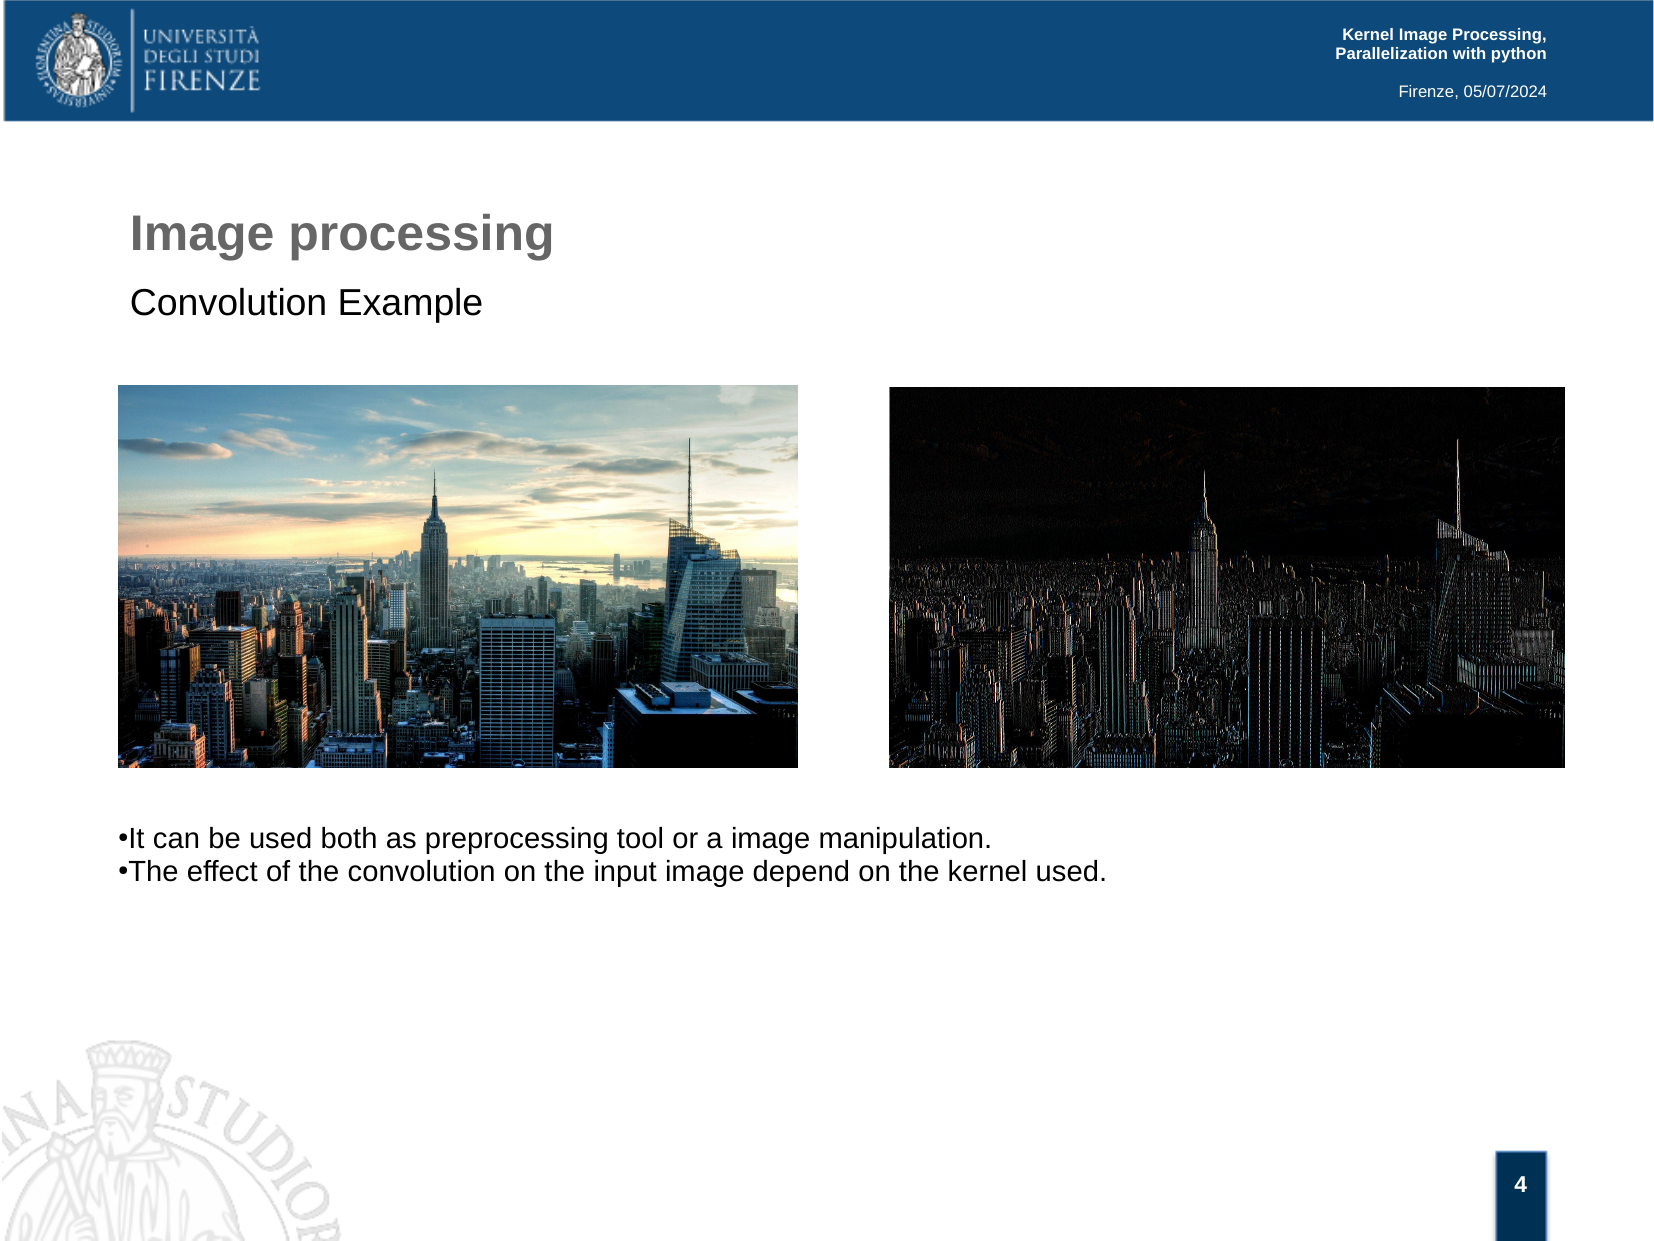

Kernel Image Processing,
Parallelization with python
Firenze, 05/07/2024
Image processing
Convolution Example
It can be used both as preprocessing tool or a image manipulation.
The effect of the convolution on the input image depend on the kernel used.
4